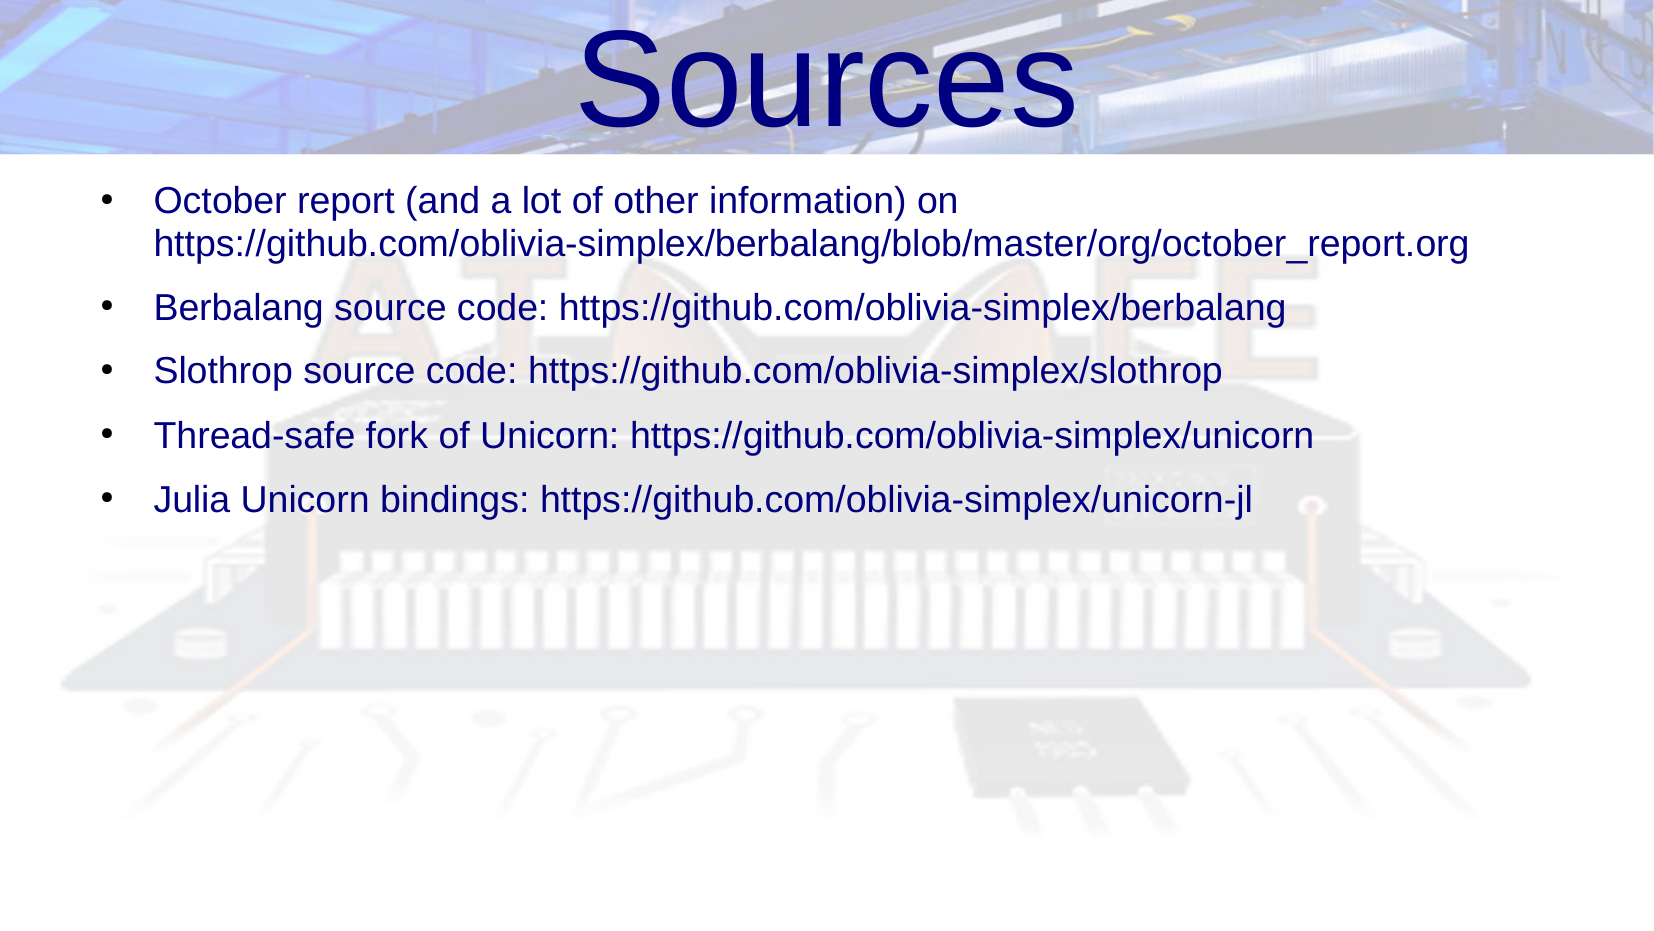

# Sources
October report (and a lot of other information) on https://github.com/oblivia-simplex/berbalang/blob/master/org/october_report.org
Berbalang source code: https://github.com/oblivia-simplex/berbalang
Slothrop source code: https://github.com/oblivia-simplex/slothrop
Thread-safe fork of Unicorn: https://github.com/oblivia-simplex/unicorn
Julia Unicorn bindings: https://github.com/oblivia-simplex/unicorn-jl